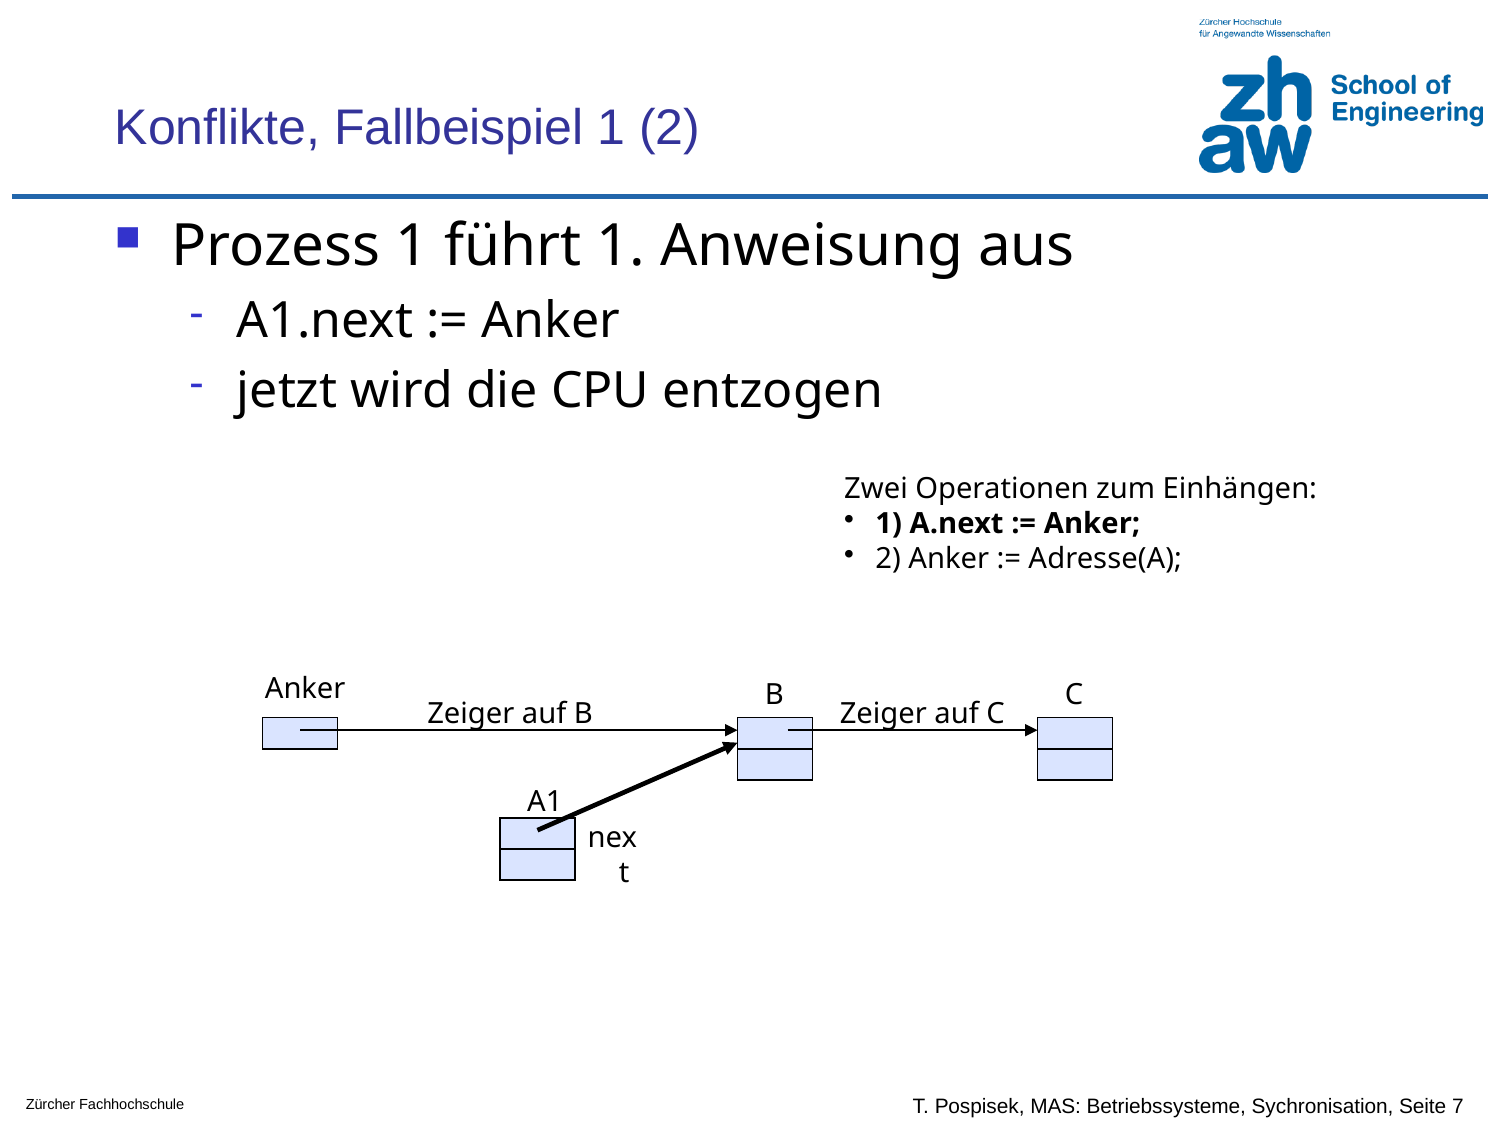

# Konflikte, Fallbeispiel 1 (2)
Prozess 1 führt 1. Anweisung aus
A1.next := Anker
jetzt wird die CPU entzogen
Zwei Operationen zum Einhängen:
1) A.next := Anker;
2) Anker := Adresse(A);
Anker
B
C
Zeiger auf B
Zeiger auf C
A1
next